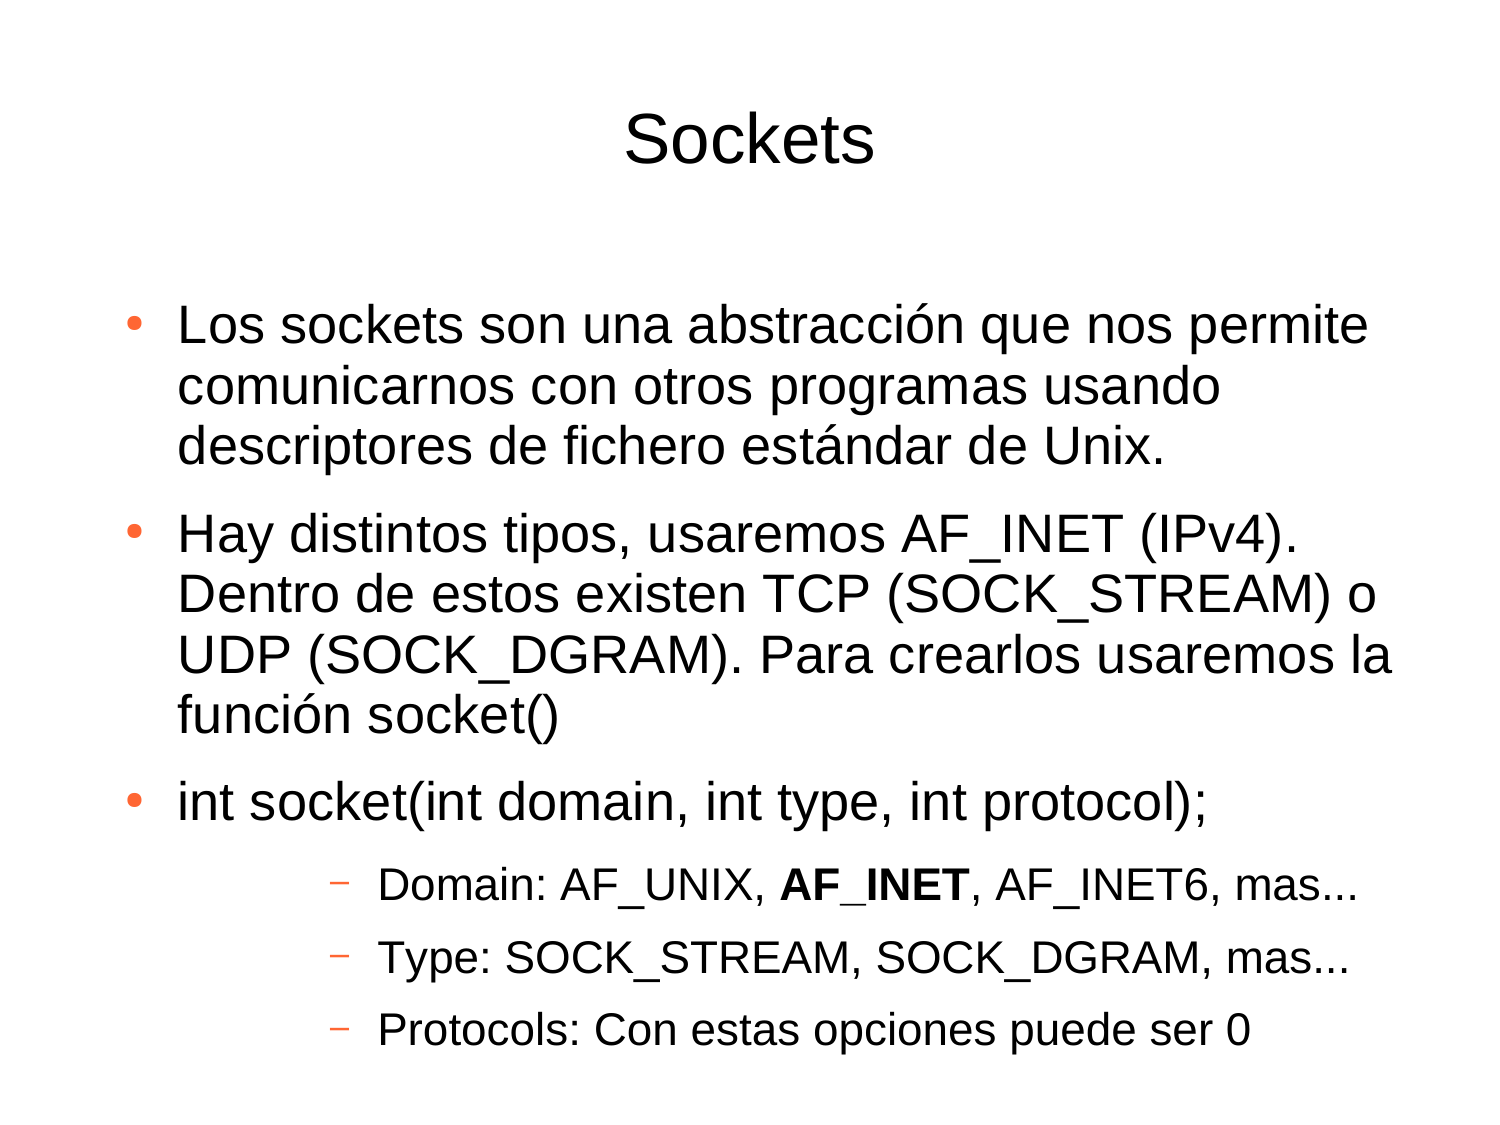

# Sockets
Los sockets son una abstracción que nos permite comunicarnos con otros programas usando descriptores de fichero estándar de Unix.
Hay distintos tipos, usaremos AF_INET (IPv4). Dentro de estos existen TCP (SOCK_STREAM) o UDP (SOCK_DGRAM). Para crearlos usaremos la función socket()
int socket(int domain, int type, int protocol);
Domain: AF_UNIX, AF_INET, AF_INET6, mas...
Type: SOCK_STREAM, SOCK_DGRAM, mas...
Protocols: Con estas opciones puede ser 0